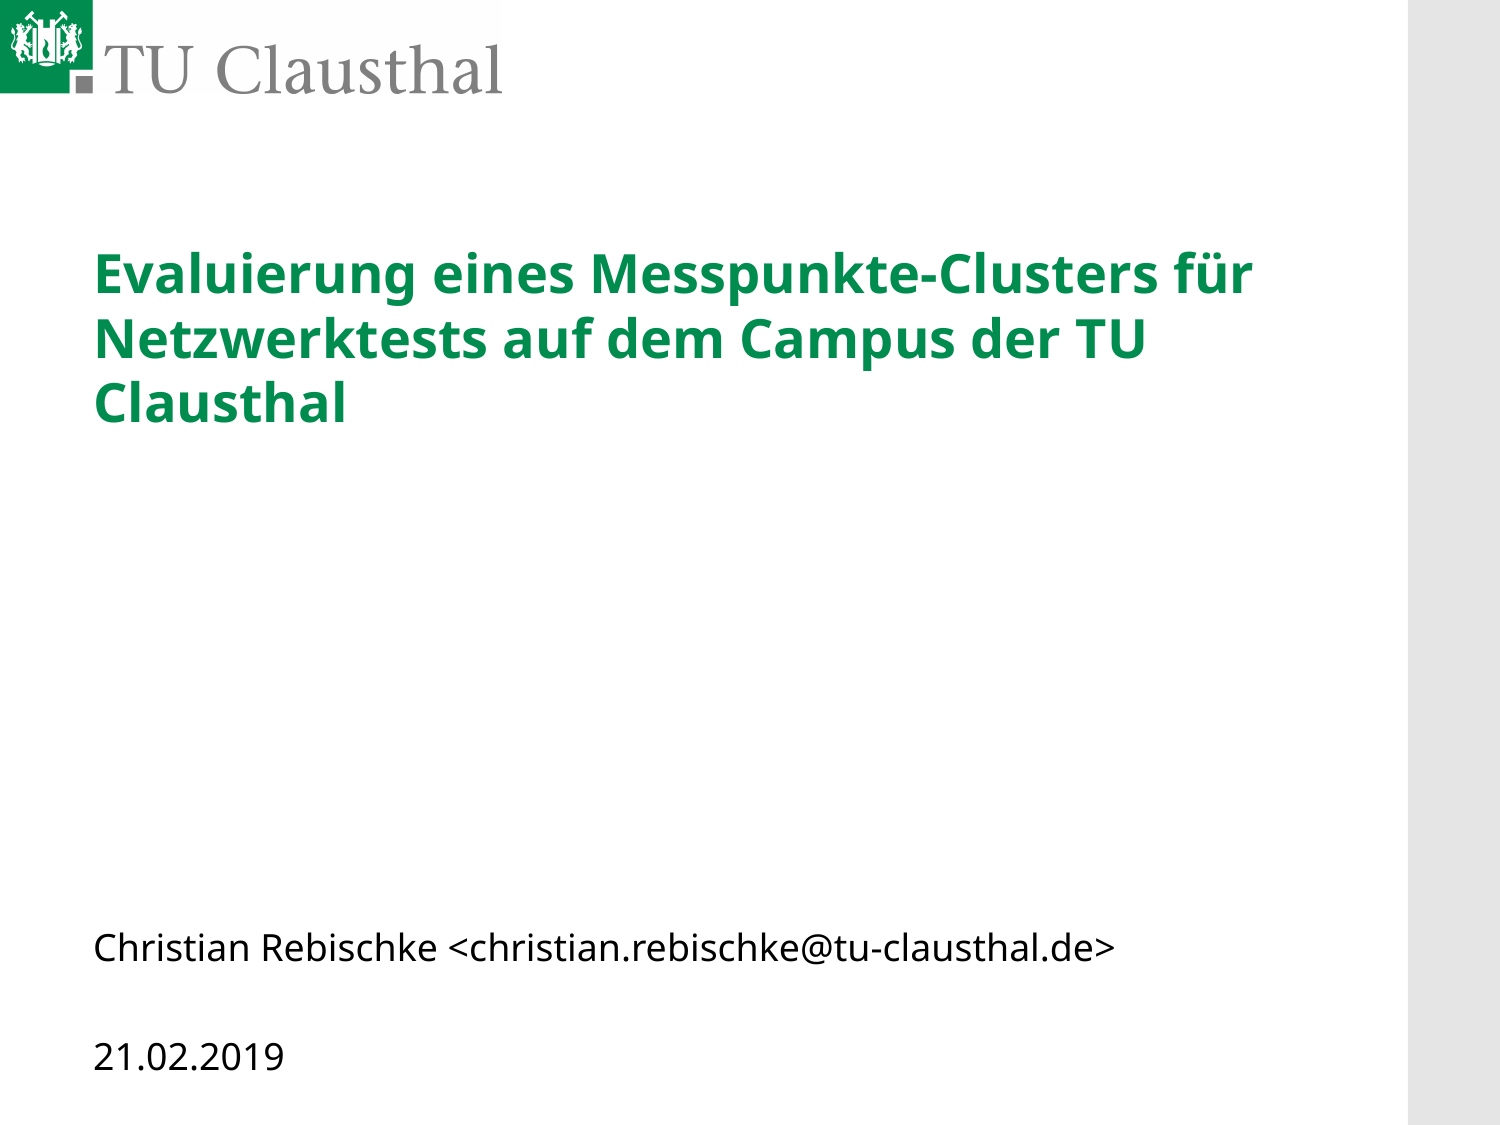

# Evaluierung eines Messpunkte-Clusters für Netzwerktests auf dem Campus der TU Clausthal
Christian Rebischke <christian.rebischke@tu-clausthal.de>
21.02.2019